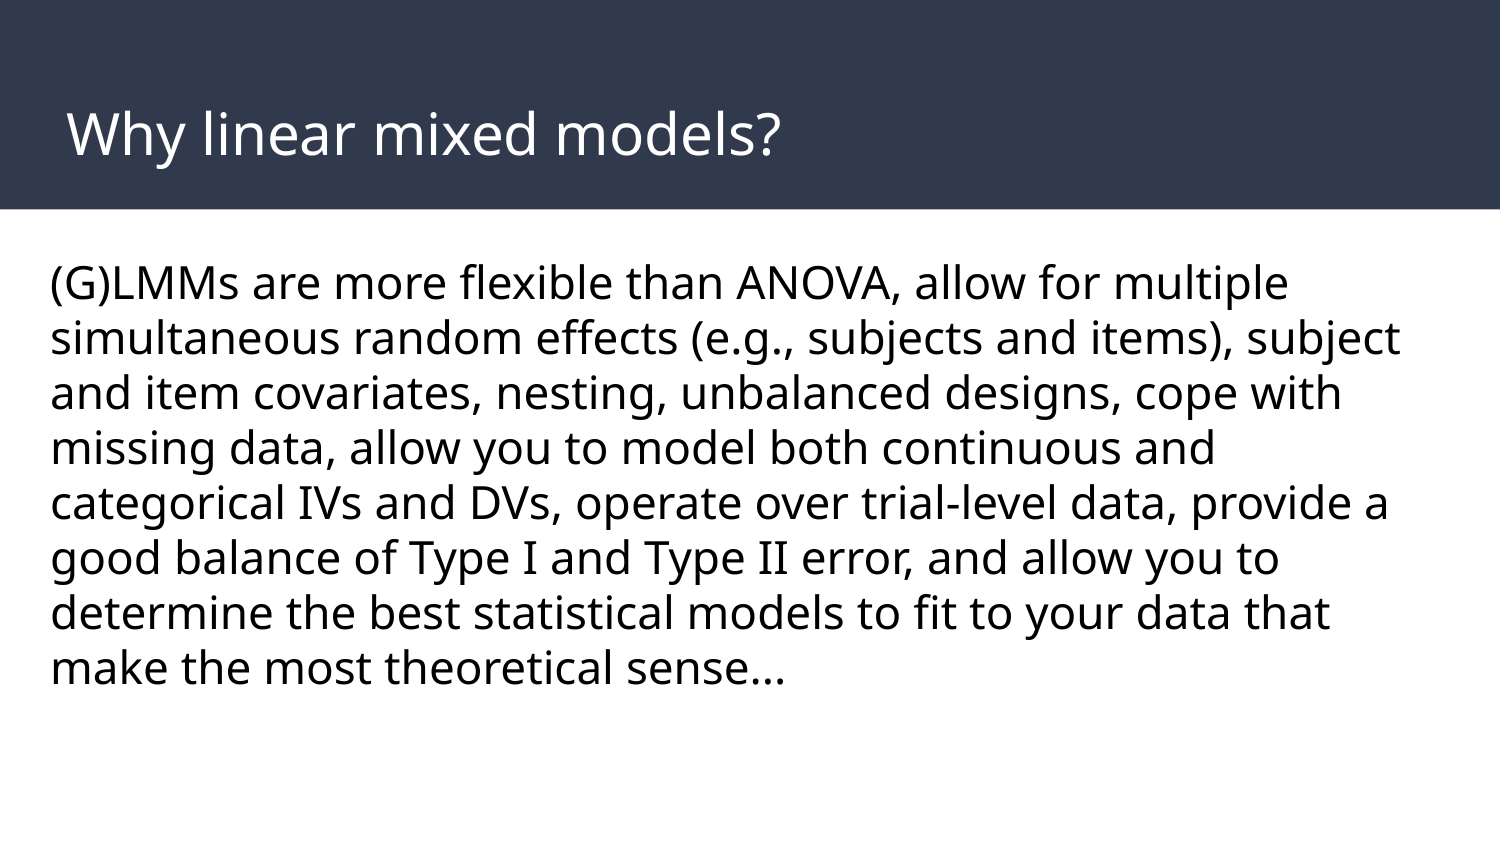

# Why linear mixed models?
(G)LMMs are more flexible than ANOVA, allow for multiple simultaneous random effects (e.g., subjects and items), subject and item covariates, nesting, unbalanced designs, cope with missing data, allow you to model both continuous and categorical IVs and DVs, operate over trial-level data, provide a good balance of Type I and Type II error, and allow you to determine the best statistical models to fit to your data that make the most theoretical sense...